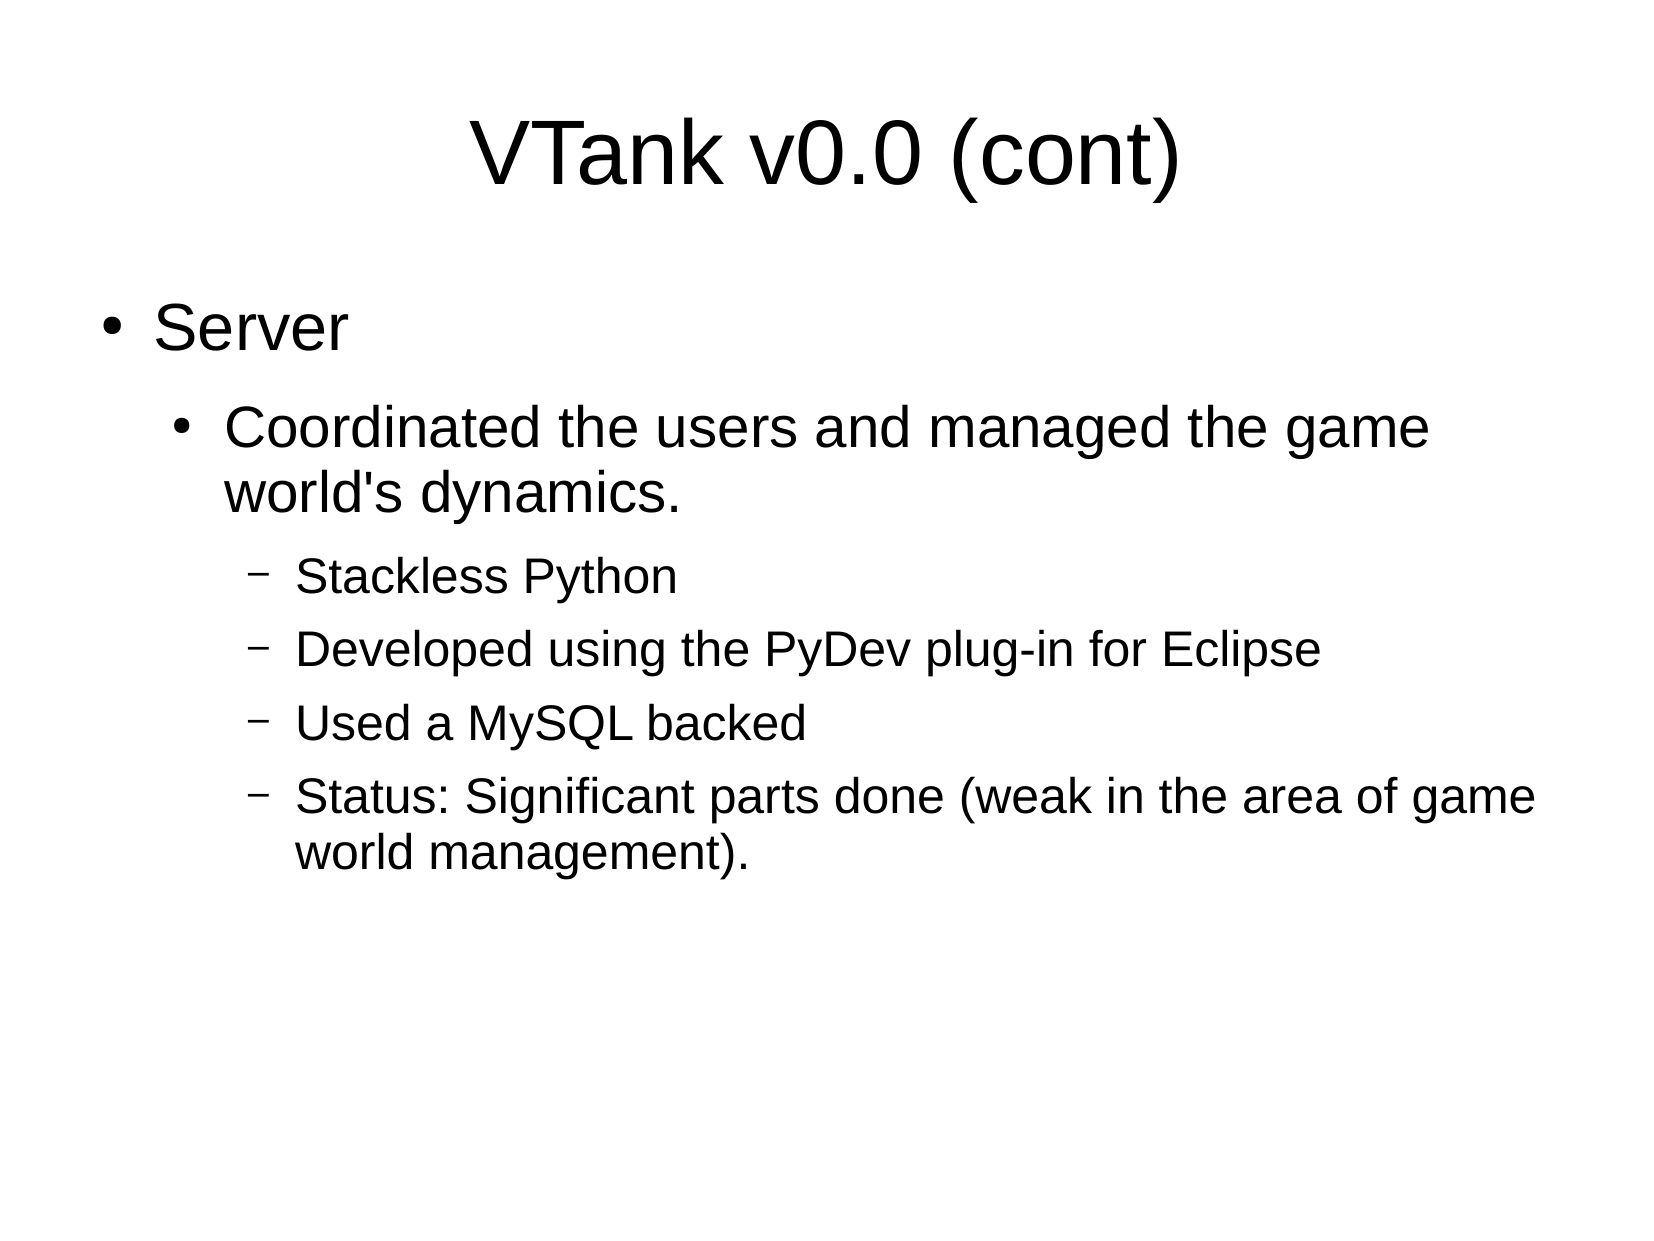

# VTank v0.0 (cont)
Server
Coordinated the users and managed the game world's dynamics.
Stackless Python
Developed using the PyDev plug-in for Eclipse
Used a MySQL backed
Status: Significant parts done (weak in the area of game world management).